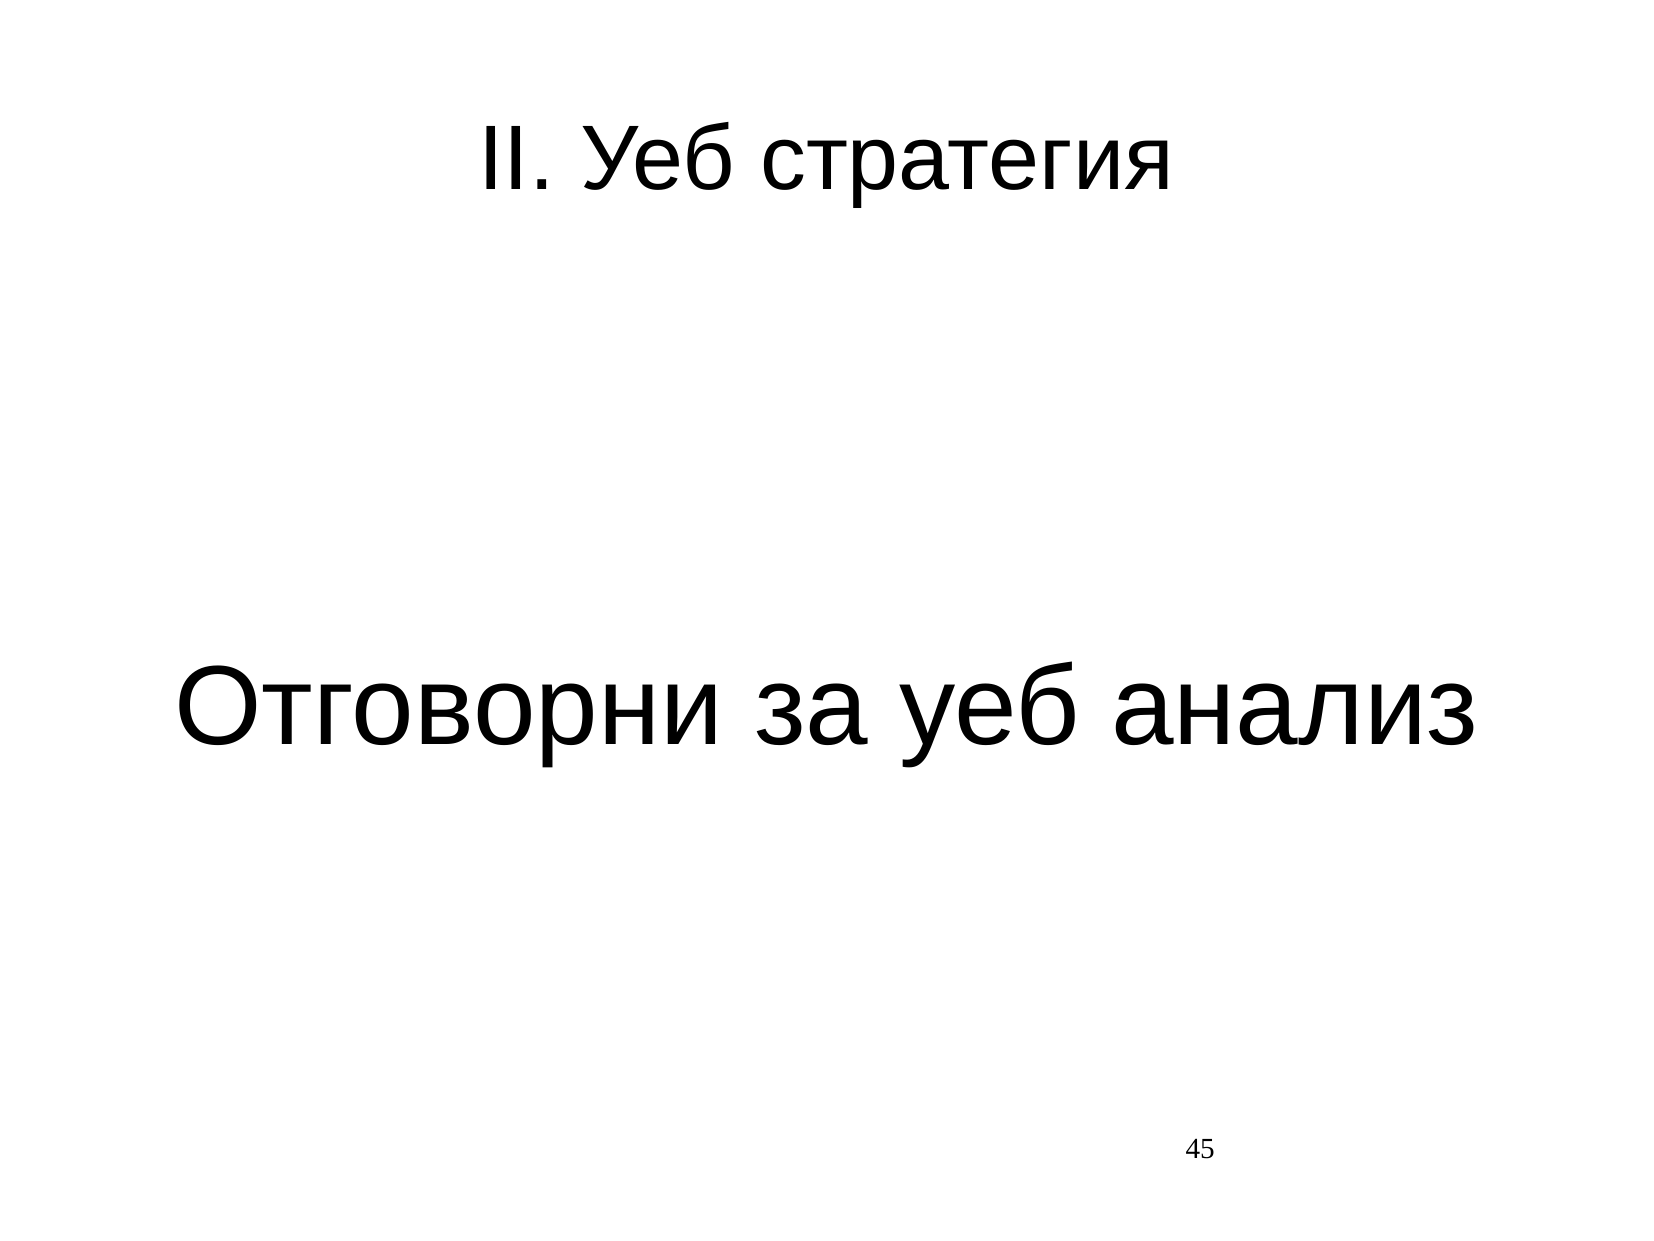

# II. Уеб стратегия
Отговорни за уеб анализ